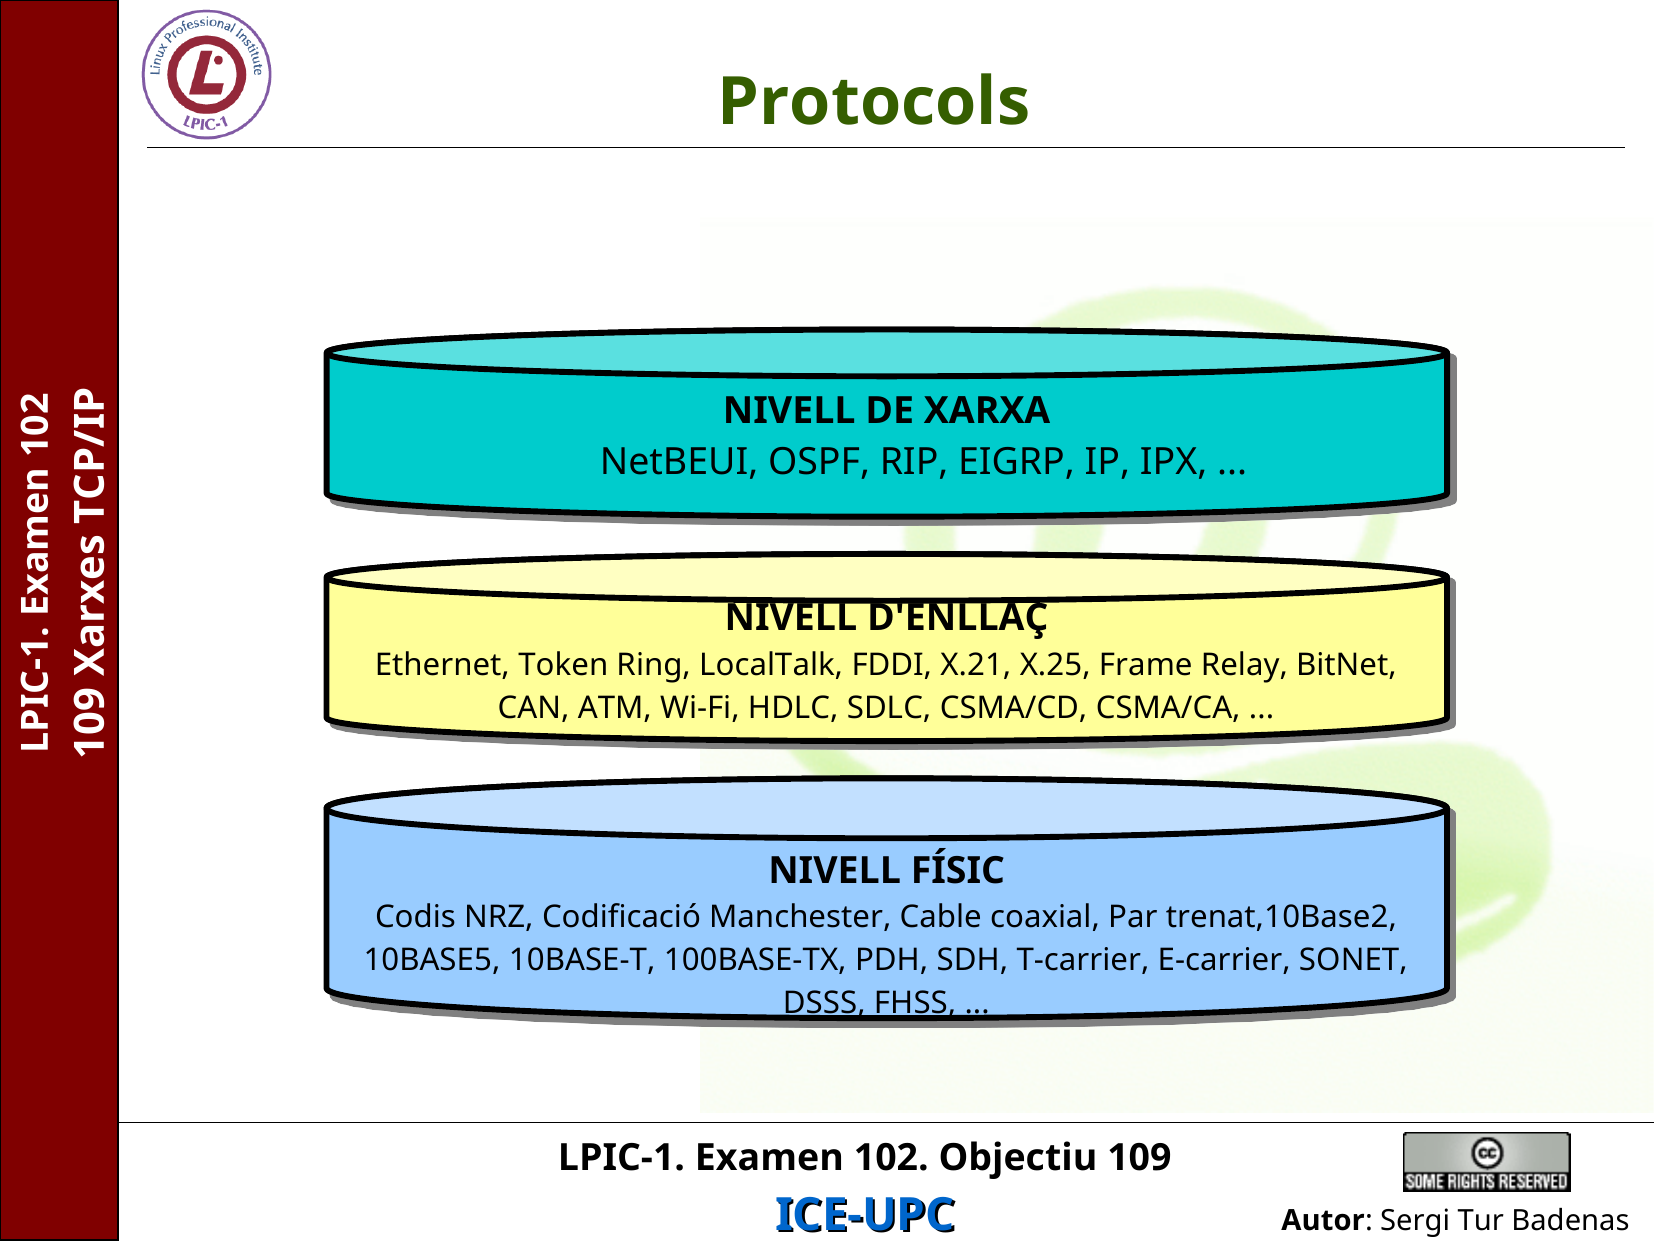

# Protocols
NIVELL DE XARXA
	NetBEUI, OSPF, RIP, EIGRP, IP, IPX, ...
NIVELL D'ENLLAÇ
Ethernet, Token Ring, LocalTalk, FDDI, X.21, X.25, Frame Relay, BitNet, CAN, ATM, Wi-Fi, HDLC, SDLC, CSMA/CD, CSMA/CA, ...
NIVELL FÍSIC
Codis NRZ, Codificació Manchester, Cable coaxial, Par trenat,10Base2, 10BASE5, 10BASE-T, 100BASE-TX, PDH, SDH, T-carrier, E-carrier, SONET, DSSS, FHSS, ...